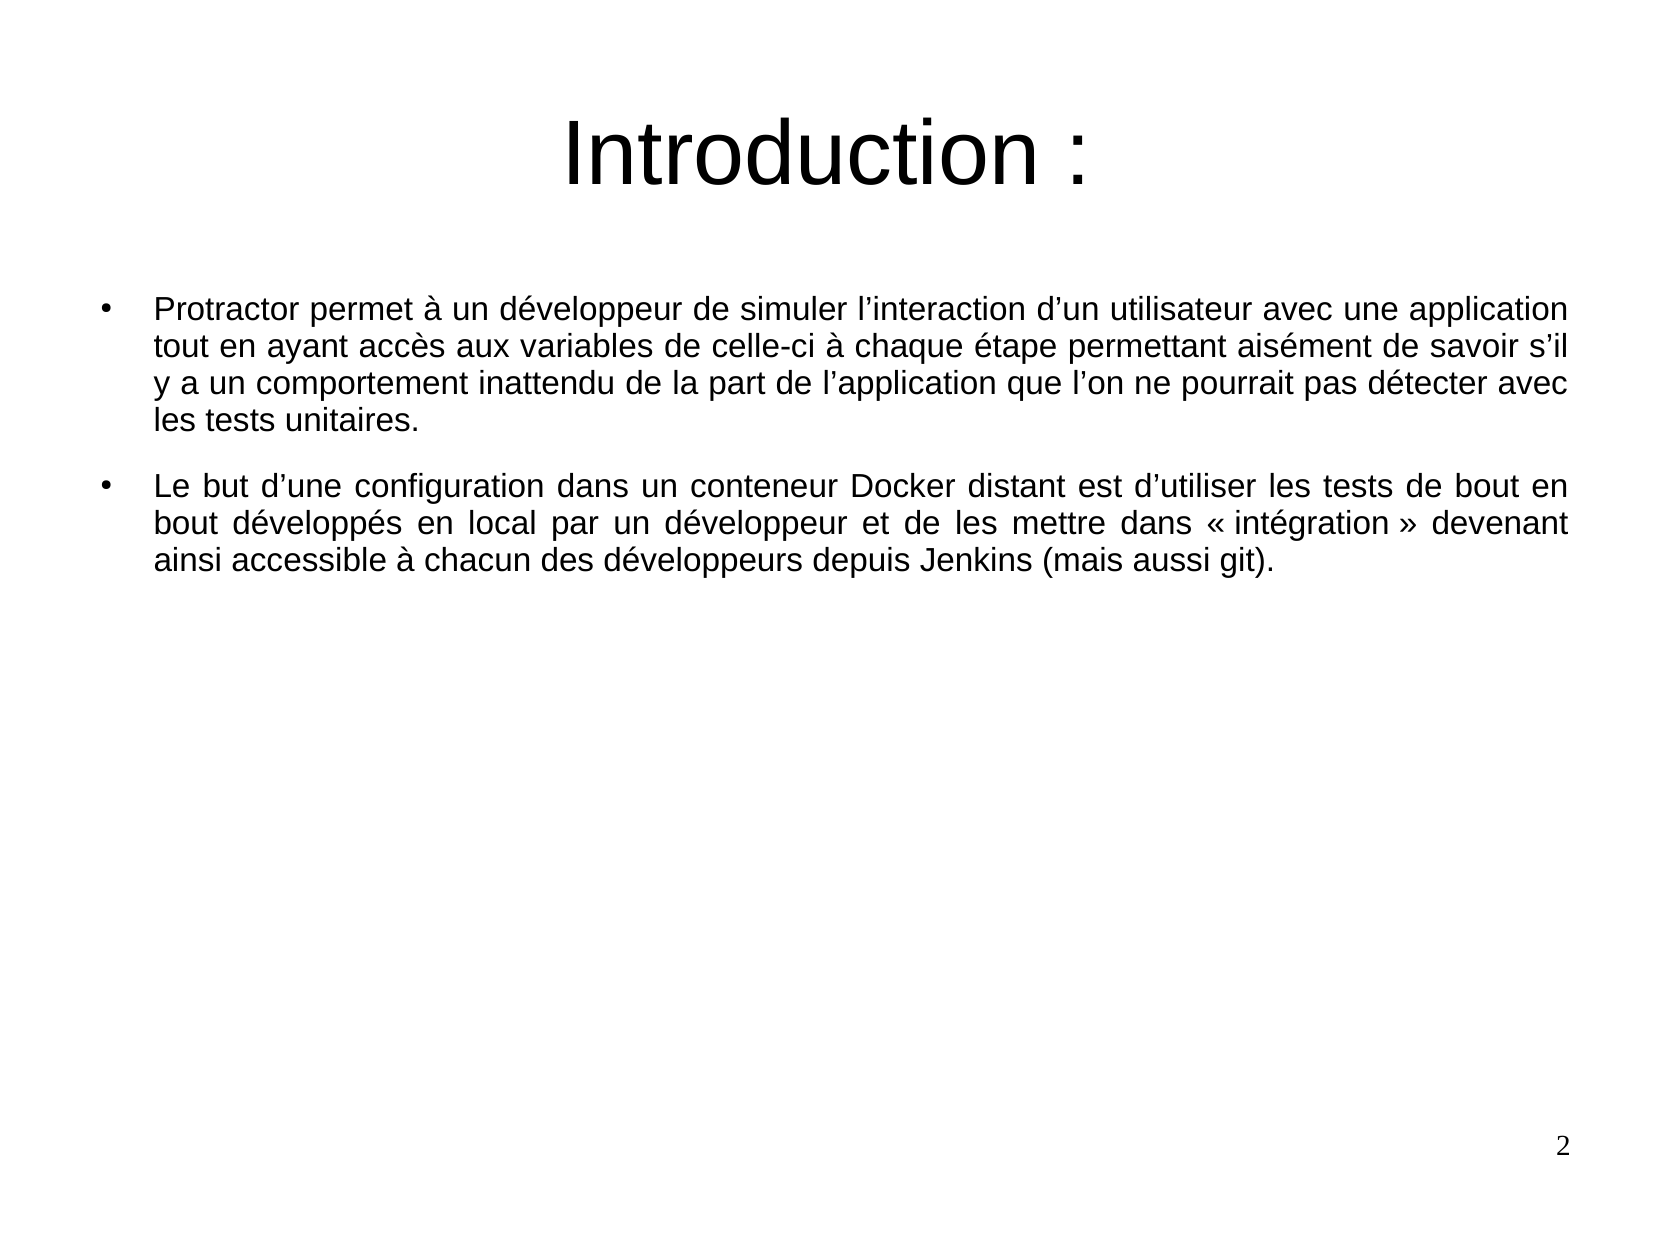

# Introduction :
Protractor permet à un développeur de simuler l’interaction d’un utilisateur avec une application tout en ayant accès aux variables de celle-ci à chaque étape permettant aisément de savoir s’il y a un comportement inattendu de la part de l’application que l’on ne pourrait pas détecter avec les tests unitaires.
Le but d’une configuration dans un conteneur Docker distant est d’utiliser les tests de bout en bout développés en local par un développeur et de les mettre dans « intégration » devenant ainsi accessible à chacun des développeurs depuis Jenkins (mais aussi git).
2